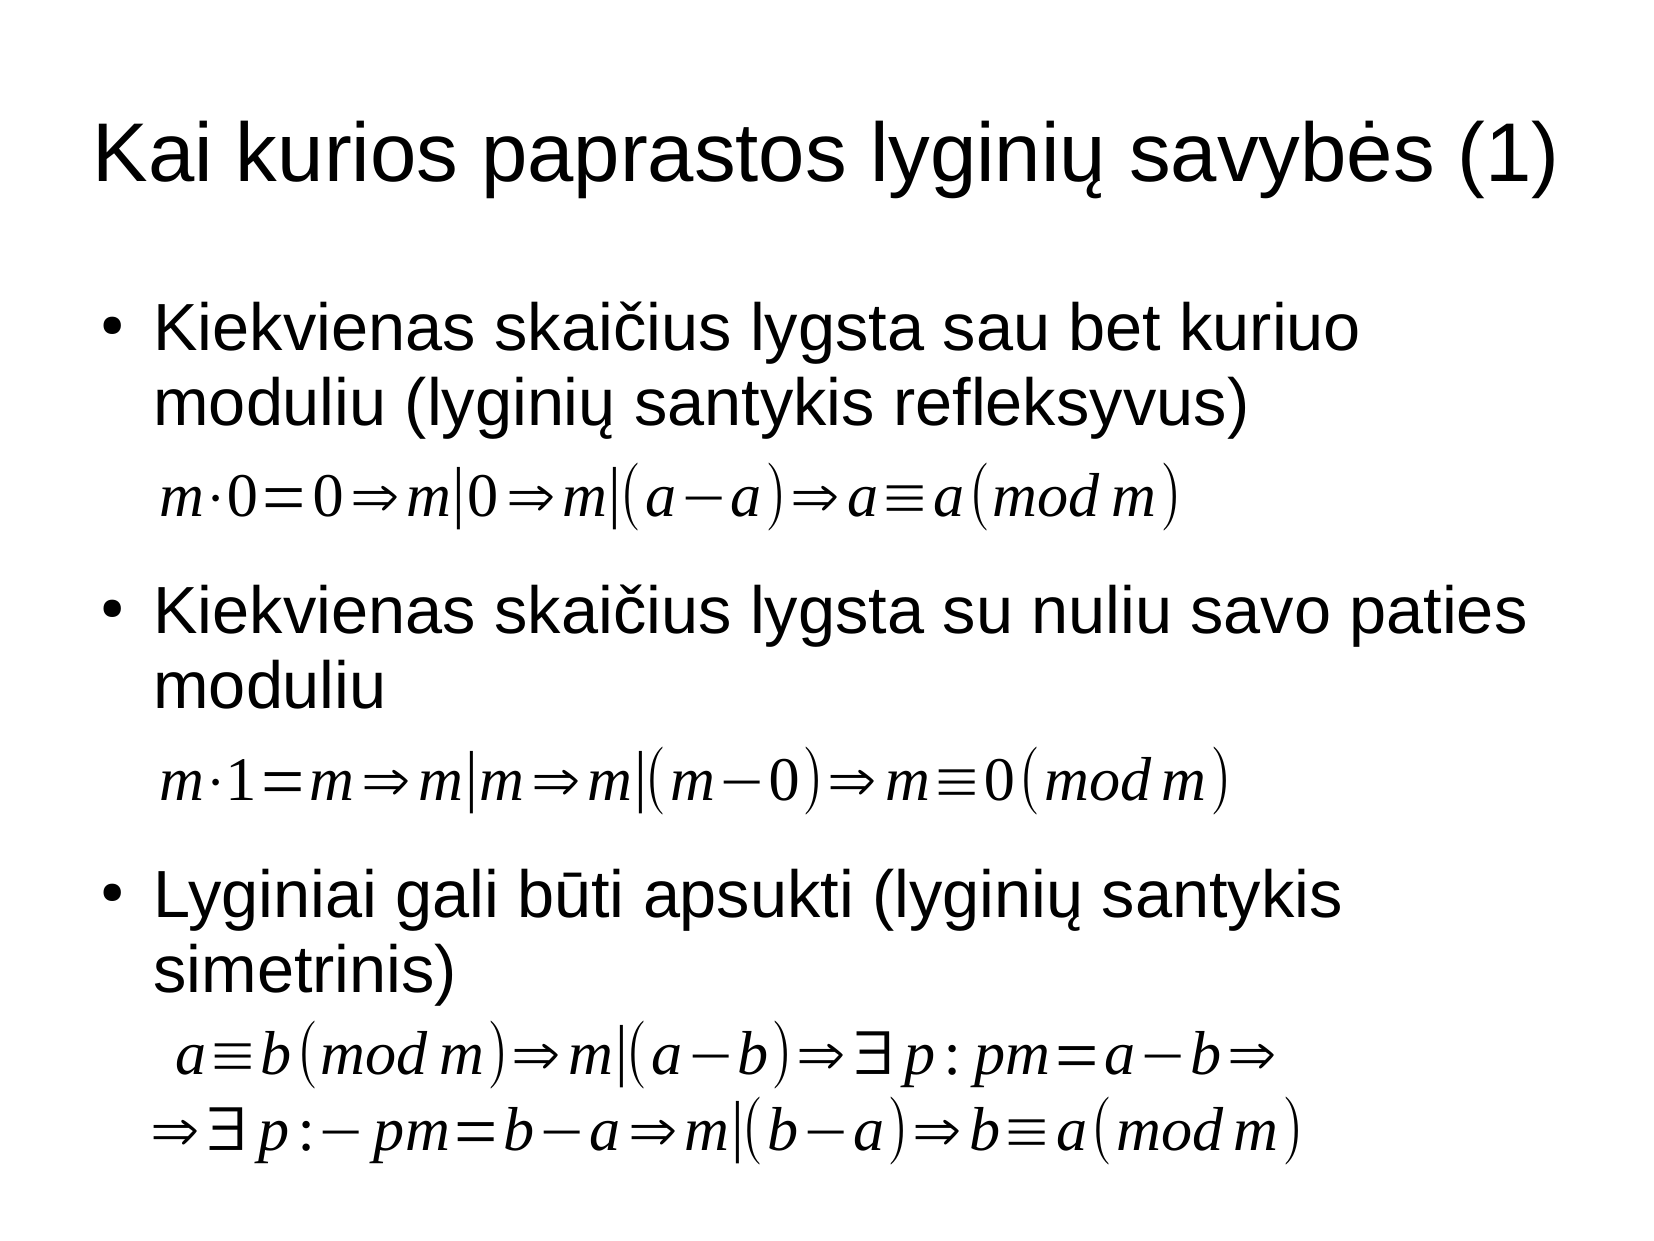

# Kai kurios paprastos lyginių savybės (1)
Kiekvienas skaičius lygsta sau bet kuriuo moduliu (lyginių santykis refleksyvus)
Kiekvienas skaičius lygsta su nuliu savo paties moduliu
Lyginiai gali būti apsukti (lyginių santykis simetrinis)